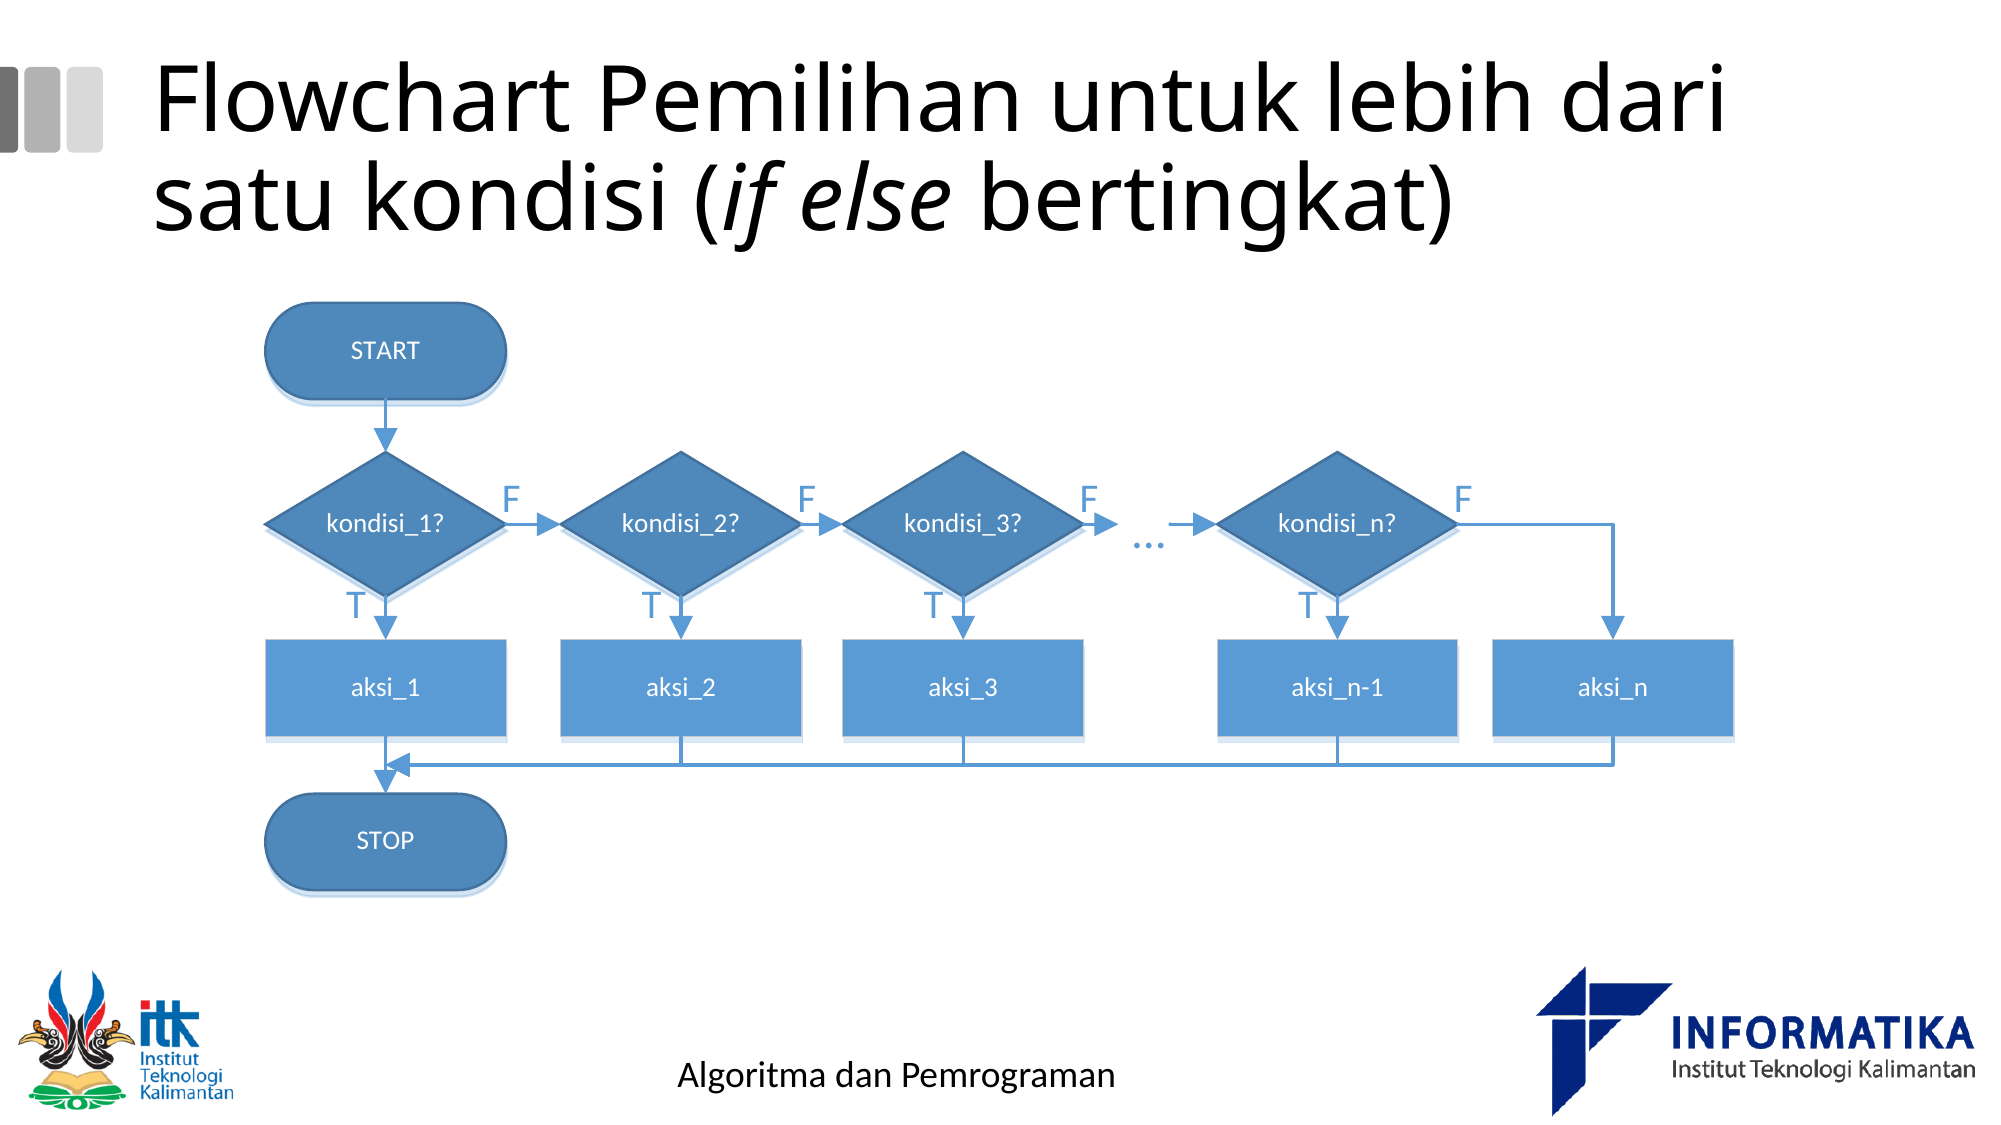

Flowchart Pemilihan untuk lebih dari satu kondisi (if else bertingkat)
Algoritma dan Pemrograman